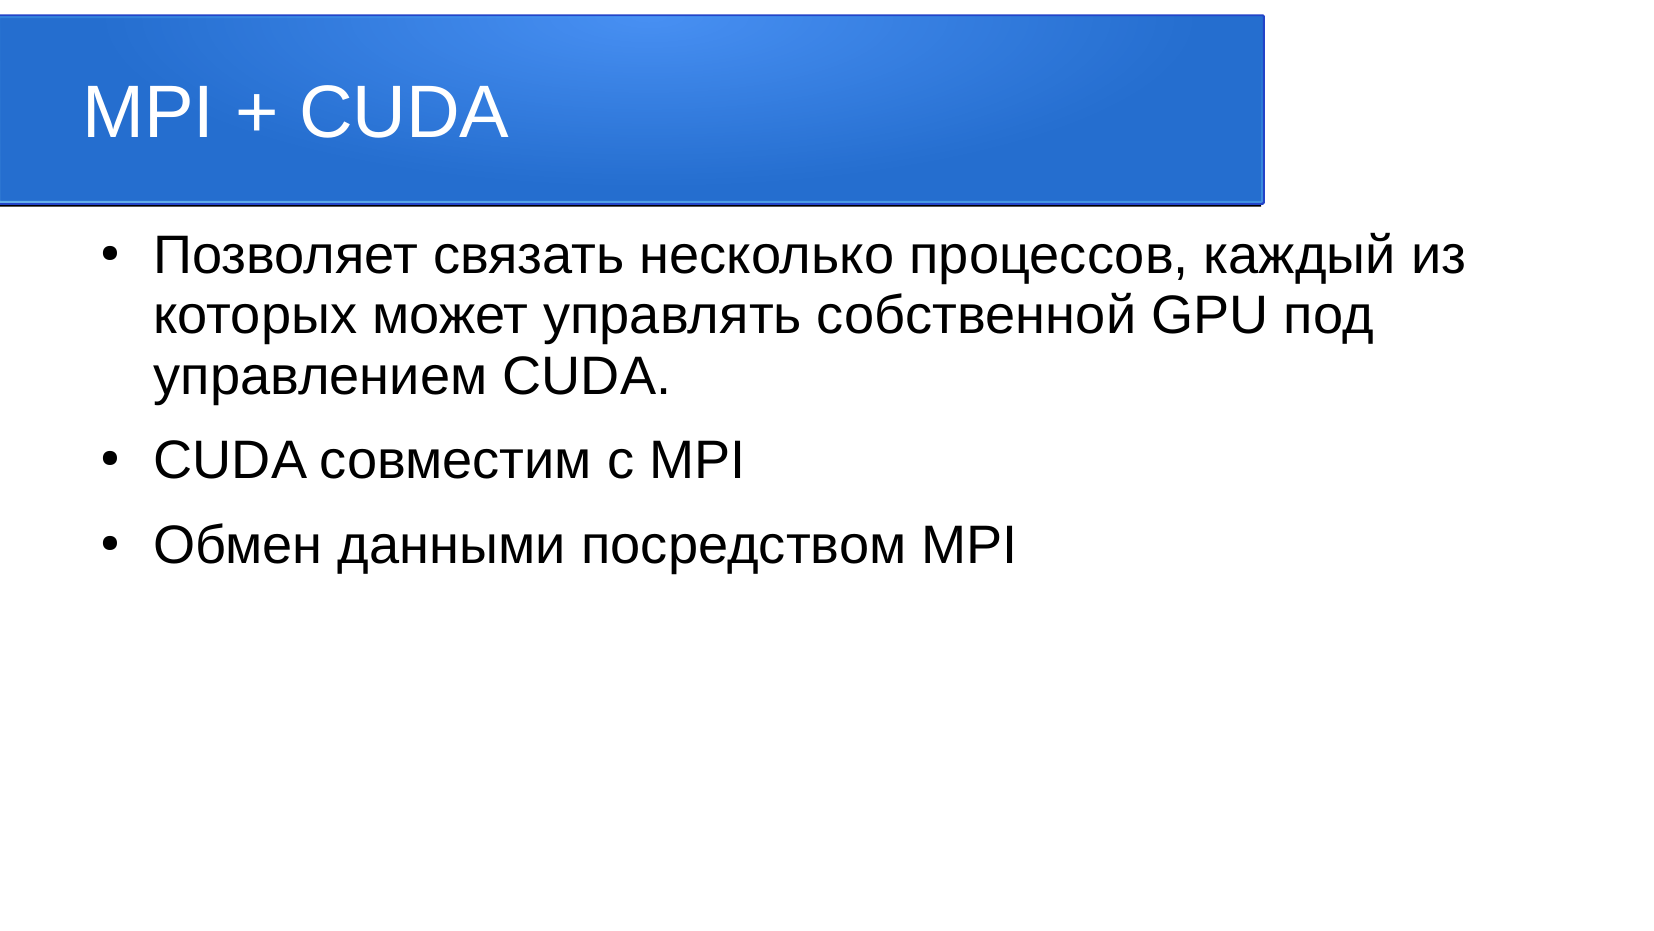

# MPI + CUDA
Позволяет связать несколько процессов, каждый из которых может управлять собственной GPU под управлением CUDA.
CUDA совместим с MPI
Обмен данными посредством MPI